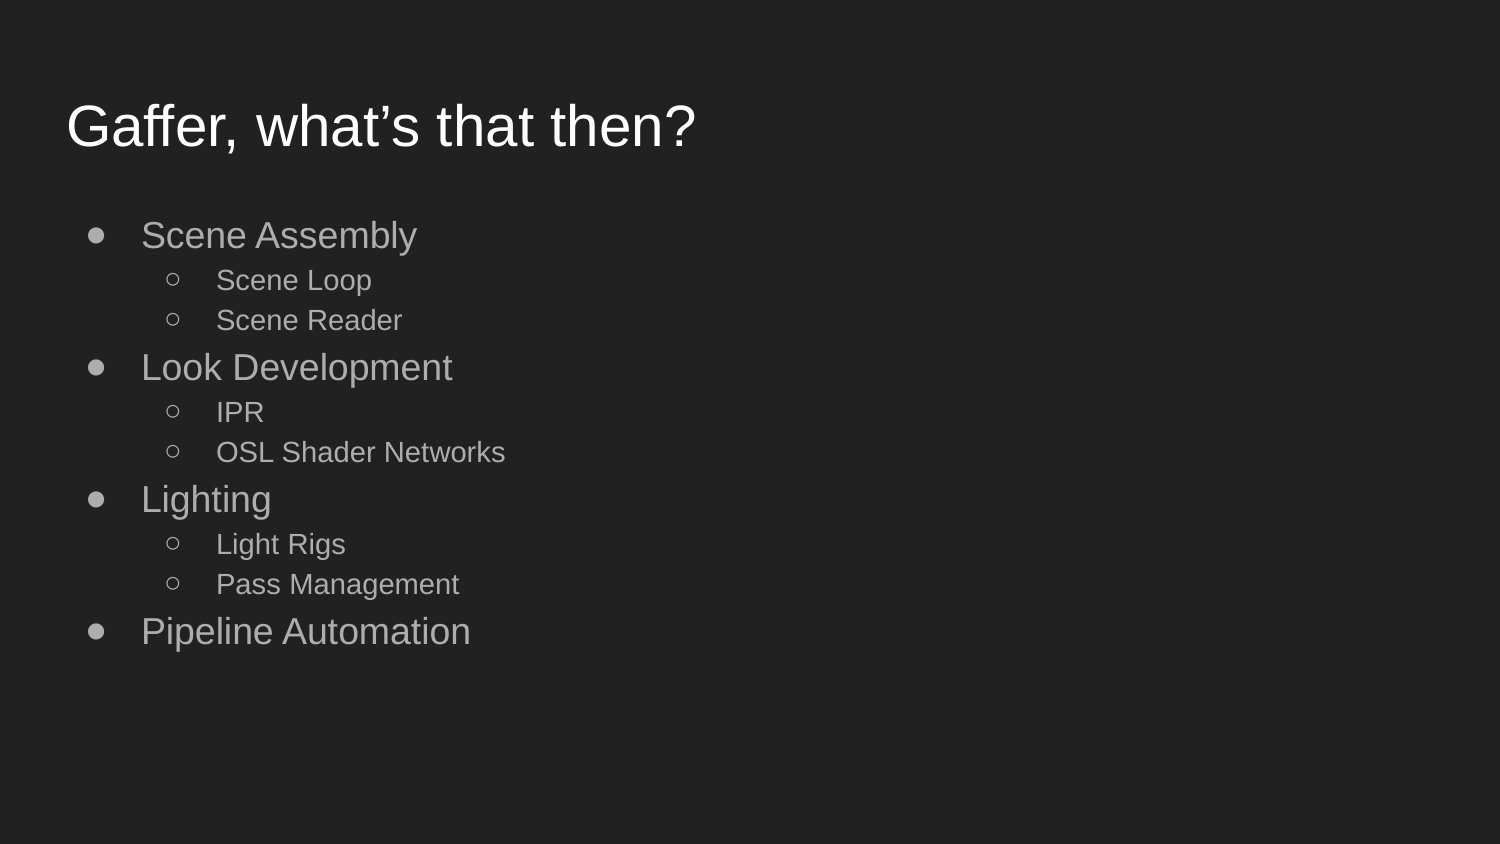

# Gaffer, what’s that then?
Scene Assembly
Scene Loop
Scene Reader
Look Development
IPR
OSL Shader Networks
Lighting
Light Rigs
Pass Management
Pipeline Automation